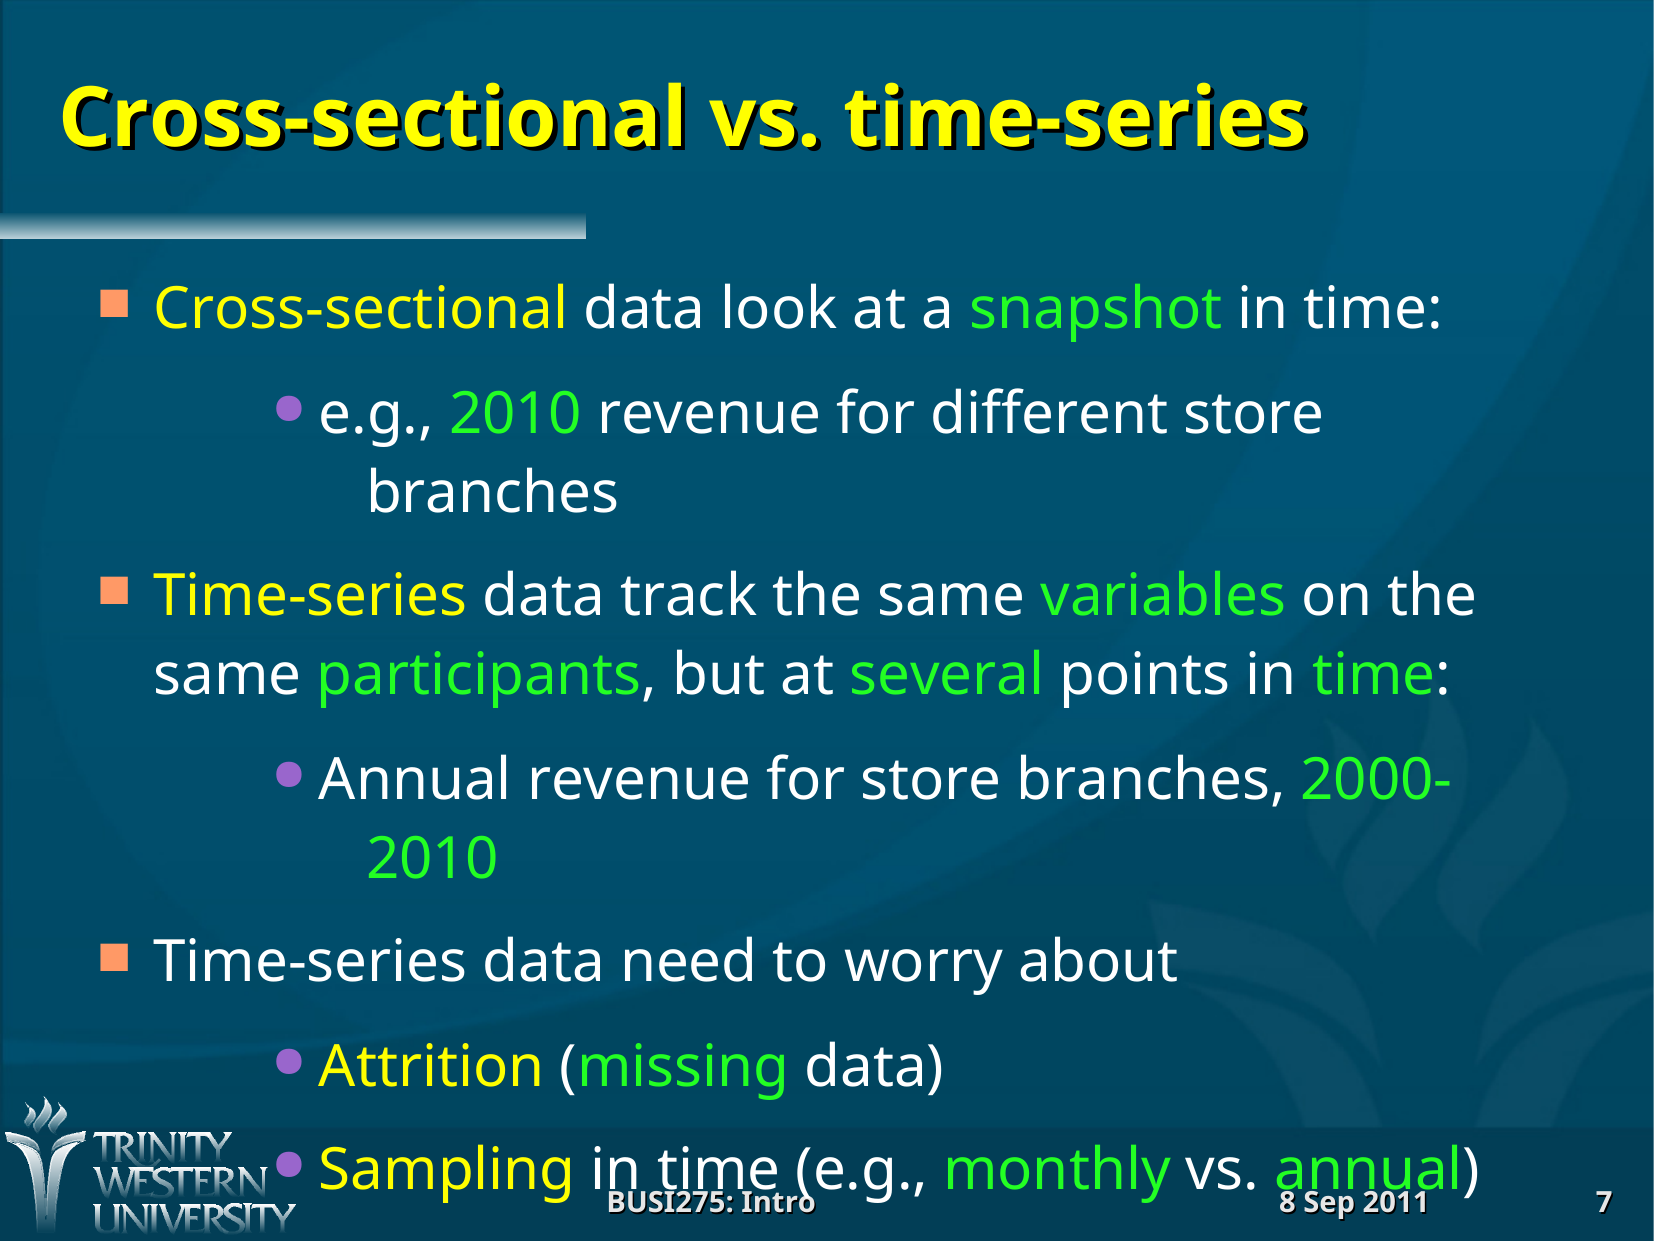

# Cross-sectional vs. time-series
Cross-sectional data look at a snapshot in time:
e.g., 2010 revenue for different store branches
Time-series data track the same variables on the same participants, but at several points in time:
Annual revenue for store branches, 2000-2010
Time-series data need to worry about
Attrition (missing data)
Sampling in time (e.g., monthly vs. annual)
Uneven time (2010, 2009, and “<2009”)
We will mostly examine cross-sectional data here
BUSI275: Intro
8 Sep 2011
7